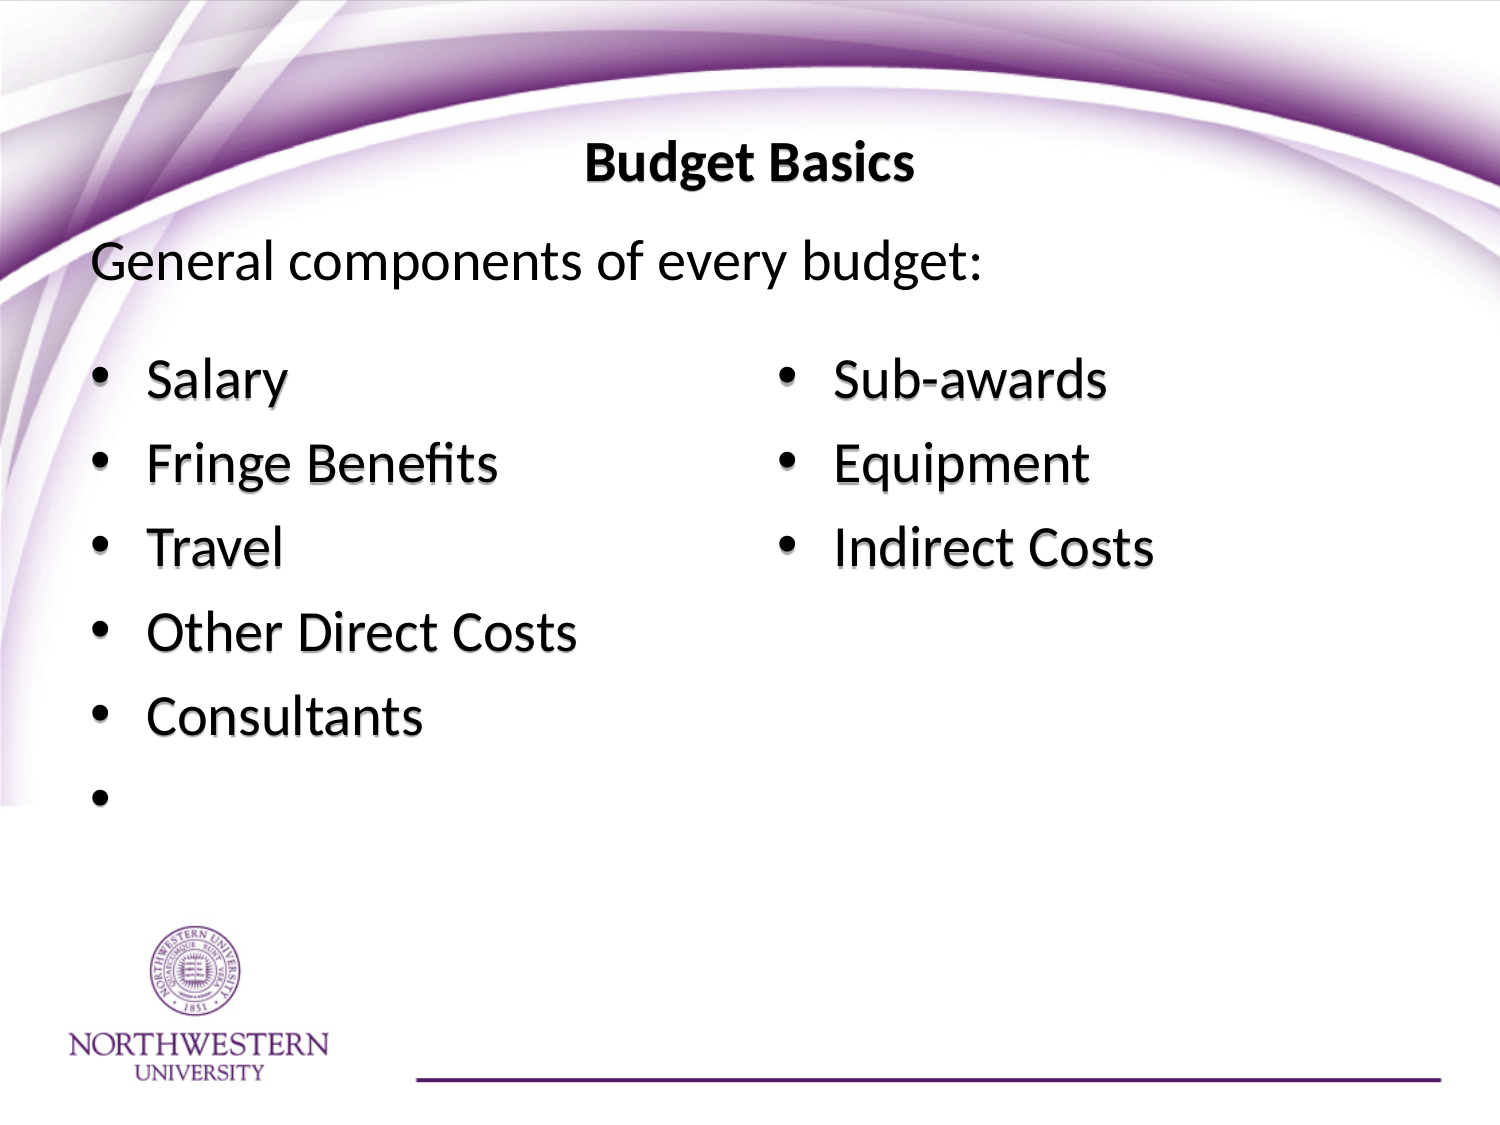

# Budget Basics
General components of every budget:
Salary
Fringe Benefits
Travel
Other Direct Costs
Consultants
Sub-awards
Equipment
Indirect Costs